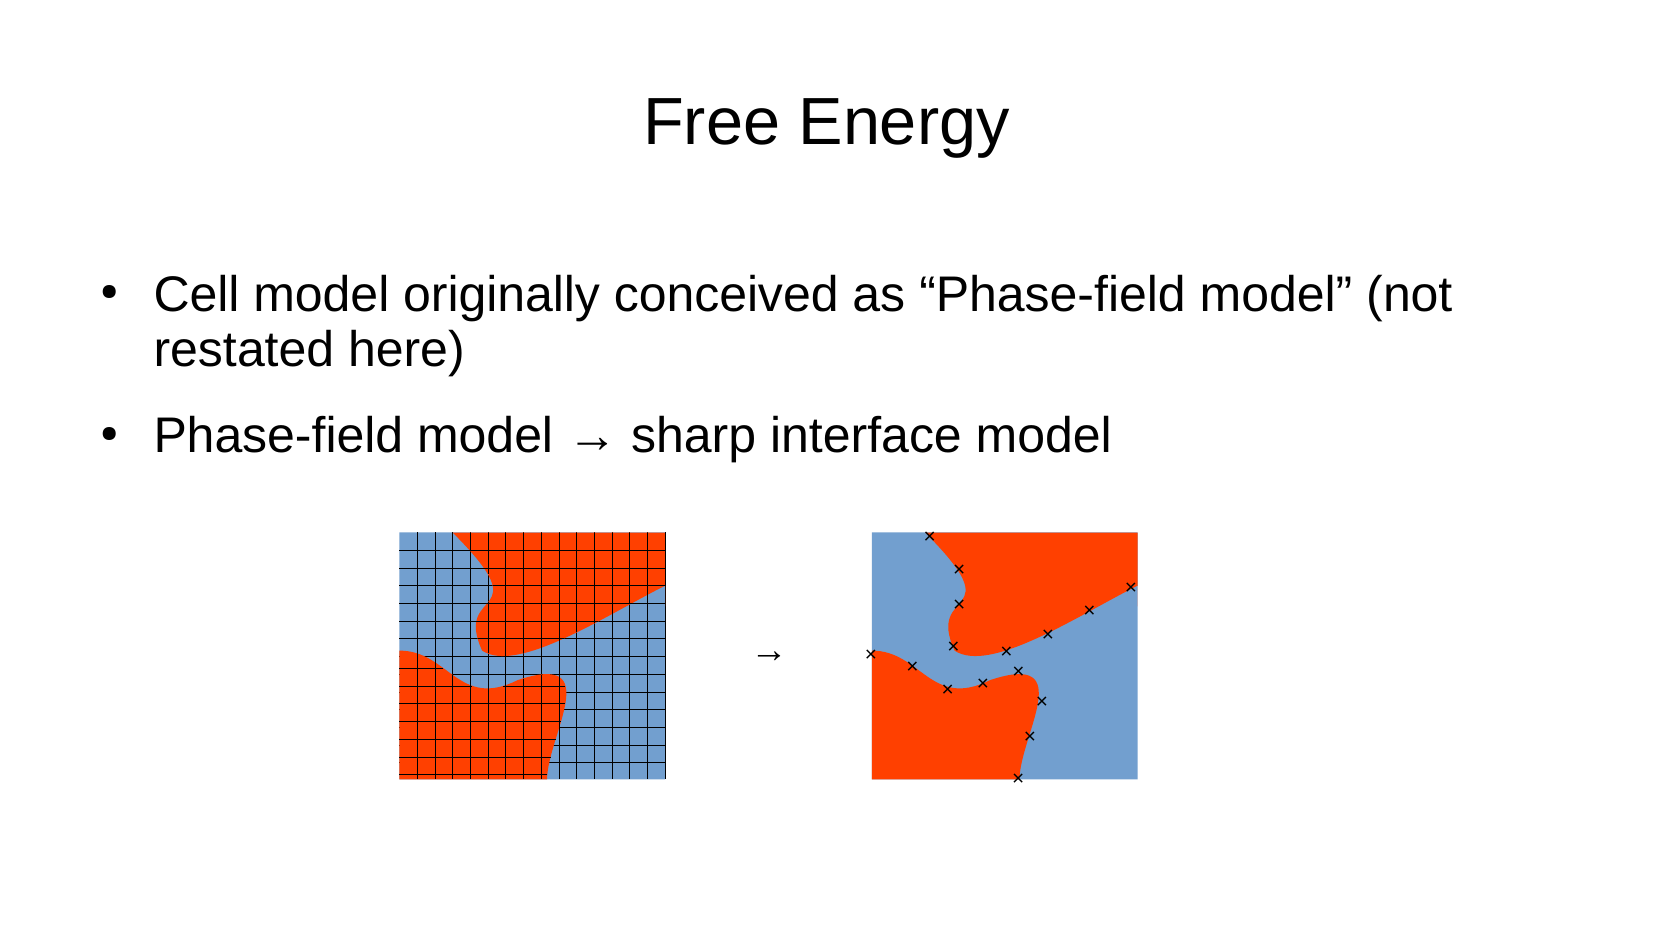

# Free Energy
Cell model originally conceived as “Phase-field model” (not restated here)
Phase-field model → sharp interface model
×
×
×
×
×
×
→
×
×
×
×
×
×
×
×
×
×